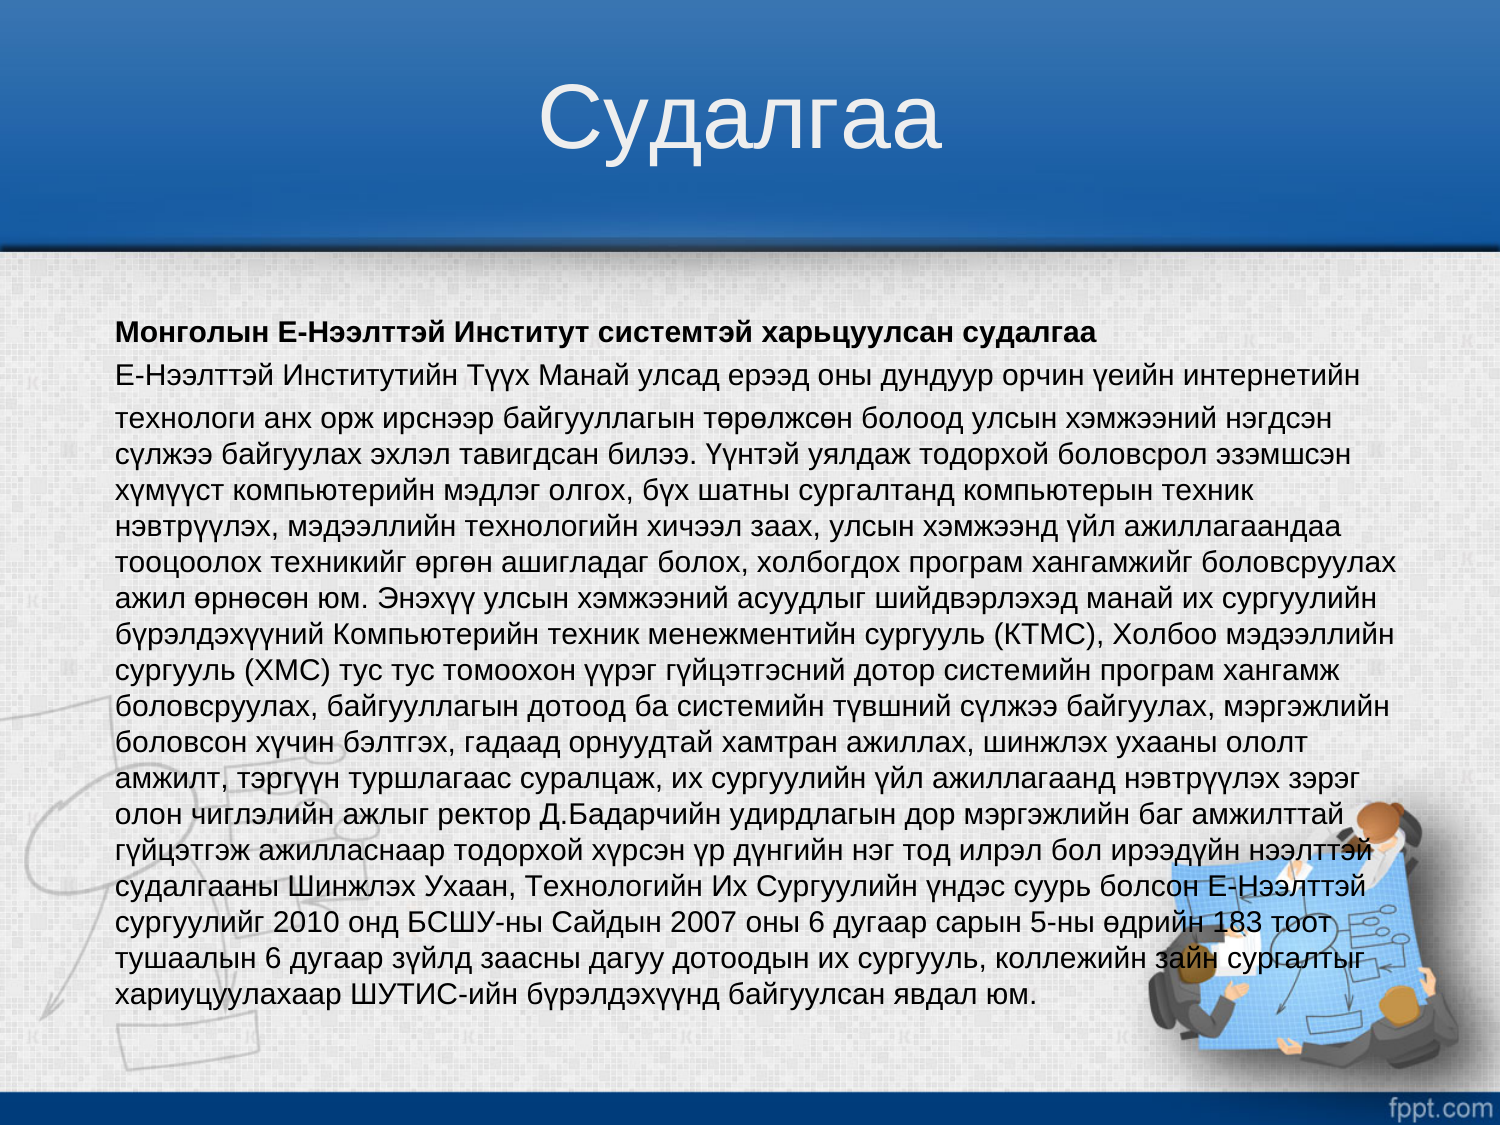

# Судалгаа
Монголын Е-Нээлттэй Институт системтэй харьцуулсан судалгаа
Е-Нээлттэй Институтийн Түүх Манай улсад ерээд оны дундуур орчин үеийн интернетийн
технологи анх орж ирснээр байгууллагын төрөлжсөн болоод улсын хэмжээний нэгдсэн сүлжээ байгуулах эхлэл тавигдсан билээ. Үүнтэй уялдаж тодорхой боловсрол эзэмшсэн хүмүүст компьютерийн мэдлэг олгох, бүх шатны сургалтанд компьютерын техник нэвтрүүлэх, мэдээллийн технологийн хичээл заах, улсын хэмжээнд үйл ажиллагаандаа тооцоолох техникийг өргөн ашигладаг болох, холбогдох програм хангамжийг боловсруулах ажил өрнөсөн юм. Энэхүү улсын хэмжээний асуудлыг шийдвэрлэхэд манай их сургуулийн бүрэлдэхүүний Компьютерийн техник менежментийн сургууль (КТМС), Холбоо мэдээллийн сургууль (ХМС) тус тус томоохон үүрэг гүйцэтгэсний дотор системийн програм хангамж боловсруулах, байгууллагын дотоод ба системийн түвшний сүлжээ байгуулах, мэргэжлийн боловсон хүчин бэлтгэх, гадаад орнуудтай хамтран ажиллах, шинжлэх ухааны ололт амжилт, тэргүүн туршлагаас суралцаж, их сургуулийн үйл ажиллагаанд нэвтрүүлэх зэрэг олон чиглэлийн ажлыг ректор Д.Бадарчийн удирдлагын дор мэргэжлийн баг амжилттай гүйцэтгэж ажилласнаар тодорхой хүрсэн үр дүнгийн нэг тод илрэл бол ирээдүйн нээлттэй судалгааны Шинжлэх Ухаан, Технологийн Их Сургуулийн үндэс суурь болсон Е-Нээлттэй сургуулийг 2010 онд БСШУ-ны Сайдын 2007 оны 6 дугаар сарын 5-ны өдрийн 183 тоот тушаалын 6 дугаар зүйлд заасны дагуу дотоодын их сургууль, коллежийн зайн сургалтыг хариуцуулахаар ШУТИС-ийн бүрэлдэхүүнд байгуулсан явдал юм.